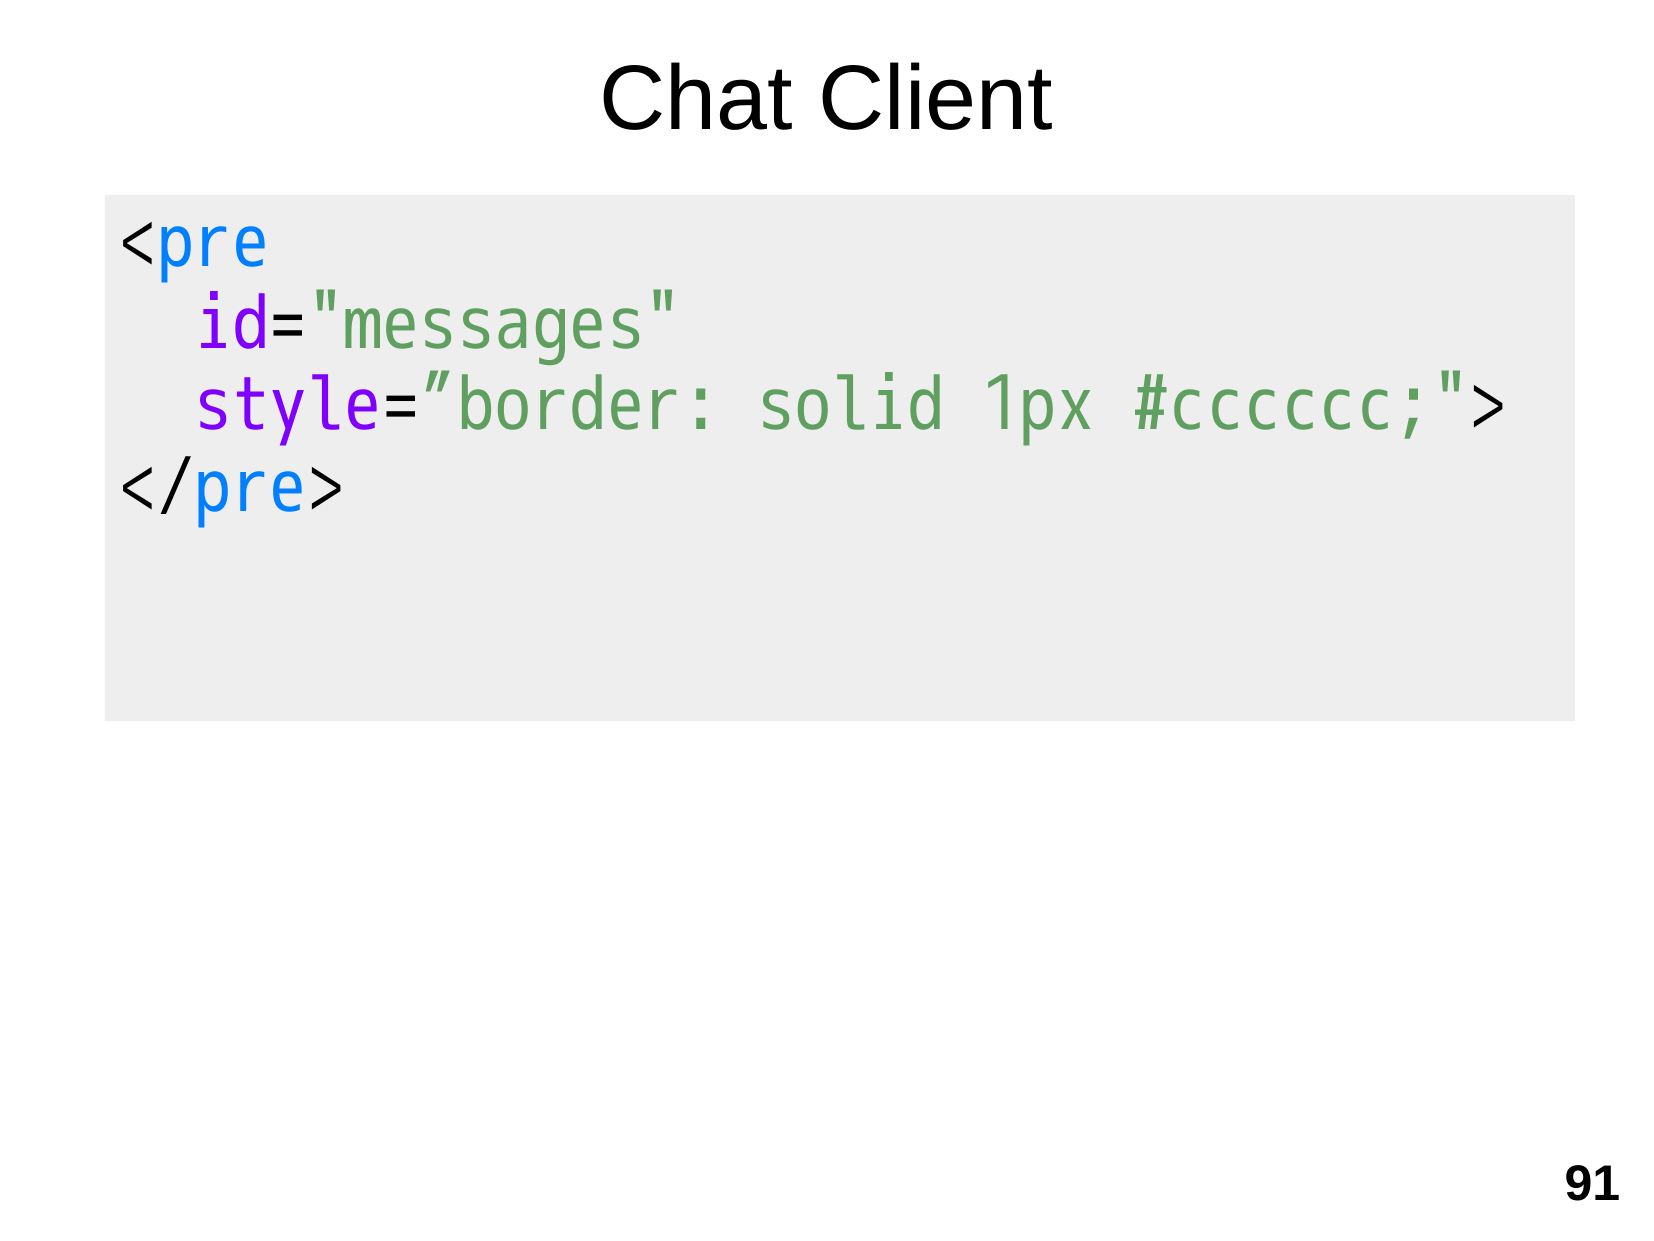

# Chat Client
<pre
	id="messages"
	style=”border: solid 1px #cccccc;">
</pre>
91